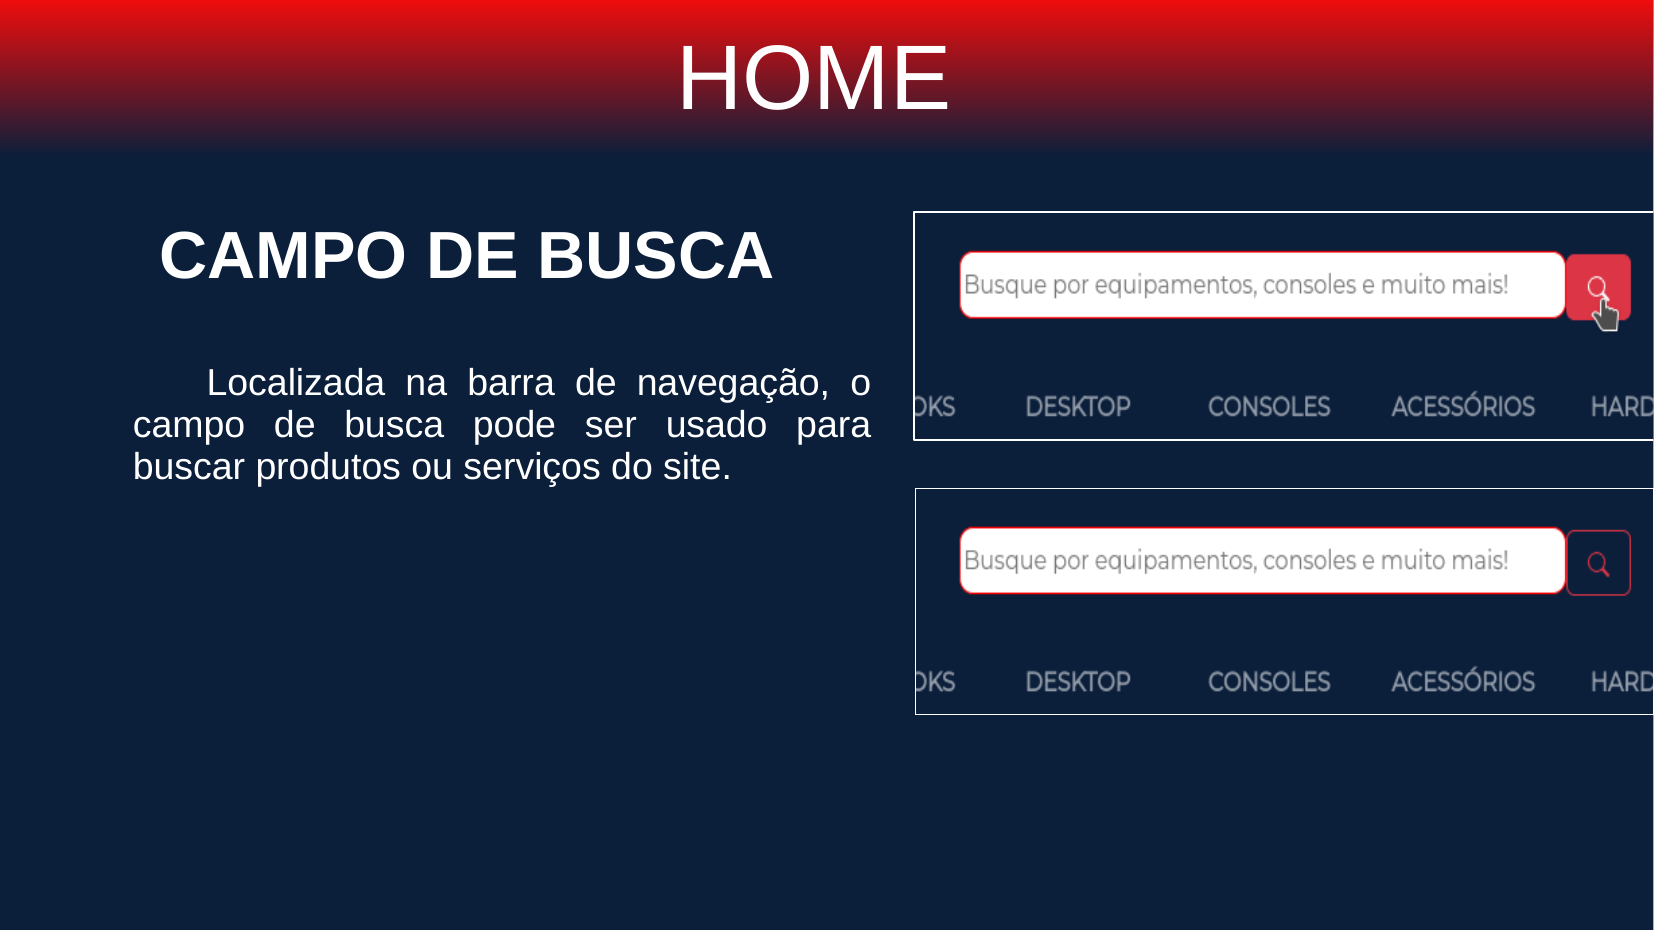

# HOME
CAMPO DE BUSCA
	Localizada na barra de navegação, o campo de busca pode ser usado para buscar produtos ou serviços do site.